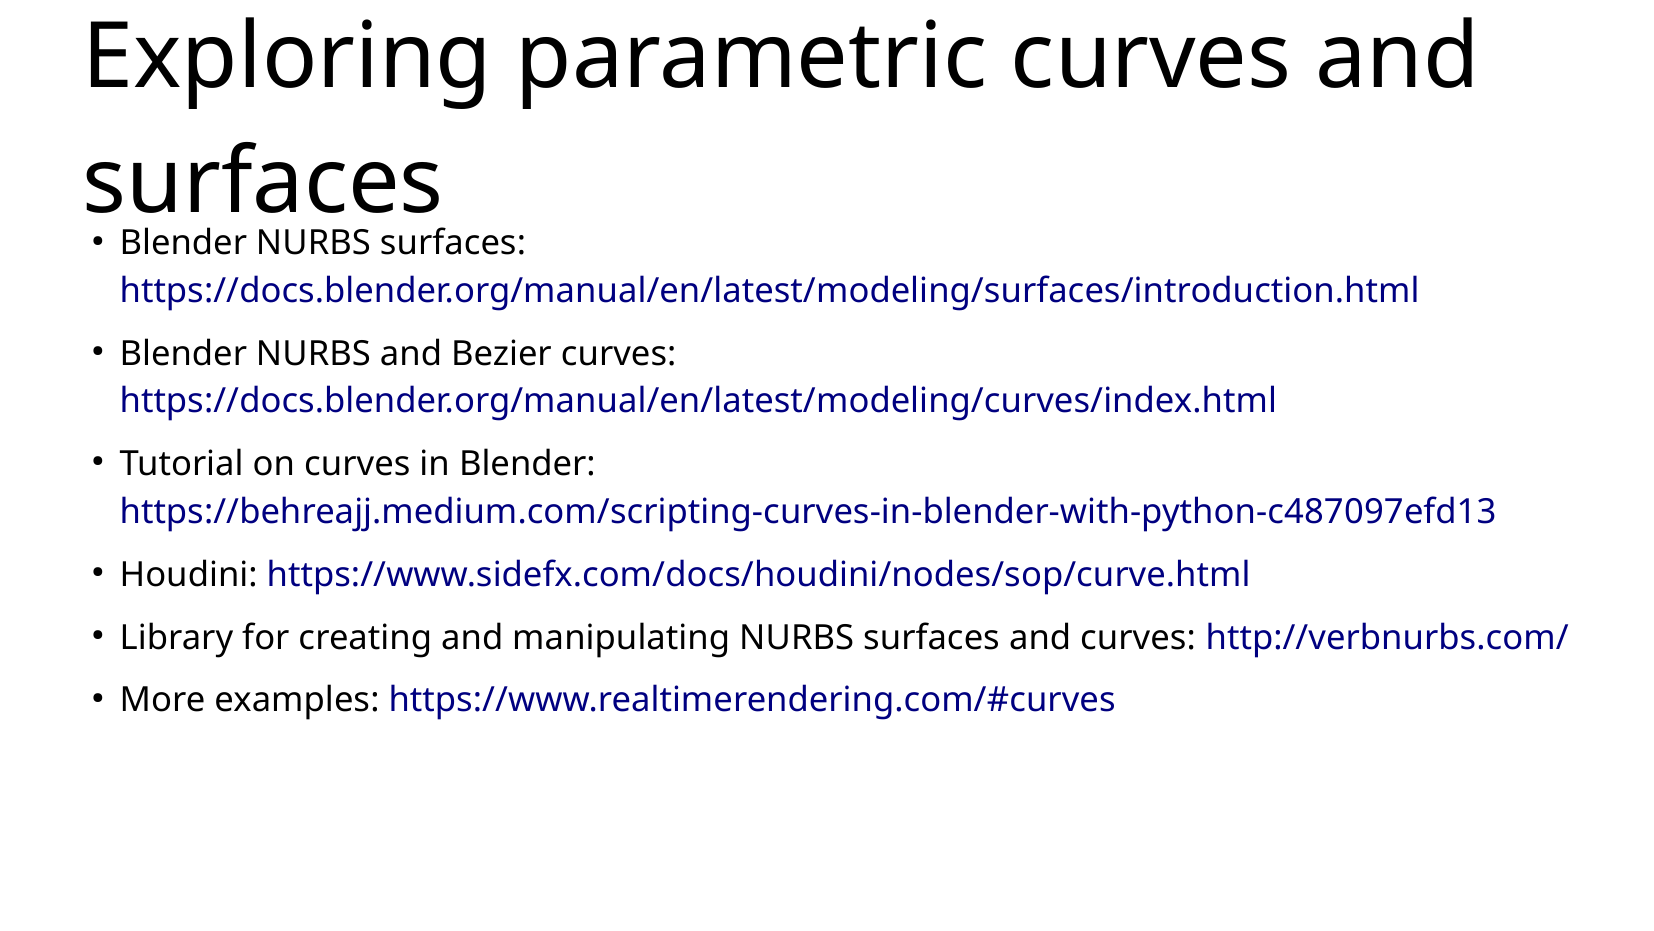

# Exploring parametric curves and surfaces
Blender NURBS surfaces: https://docs.blender.org/manual/en/latest/modeling/surfaces/introduction.html
Blender NURBS and Bezier curves: https://docs.blender.org/manual/en/latest/modeling/curves/index.html
Tutorial on curves in Blender: https://behreajj.medium.com/scripting-curves-in-blender-with-python-c487097efd13
Houdini: https://www.sidefx.com/docs/houdini/nodes/sop/curve.html
Library for creating and manipulating NURBS surfaces and curves: http://verbnurbs.com/
More examples: https://www.realtimerendering.com/#curves